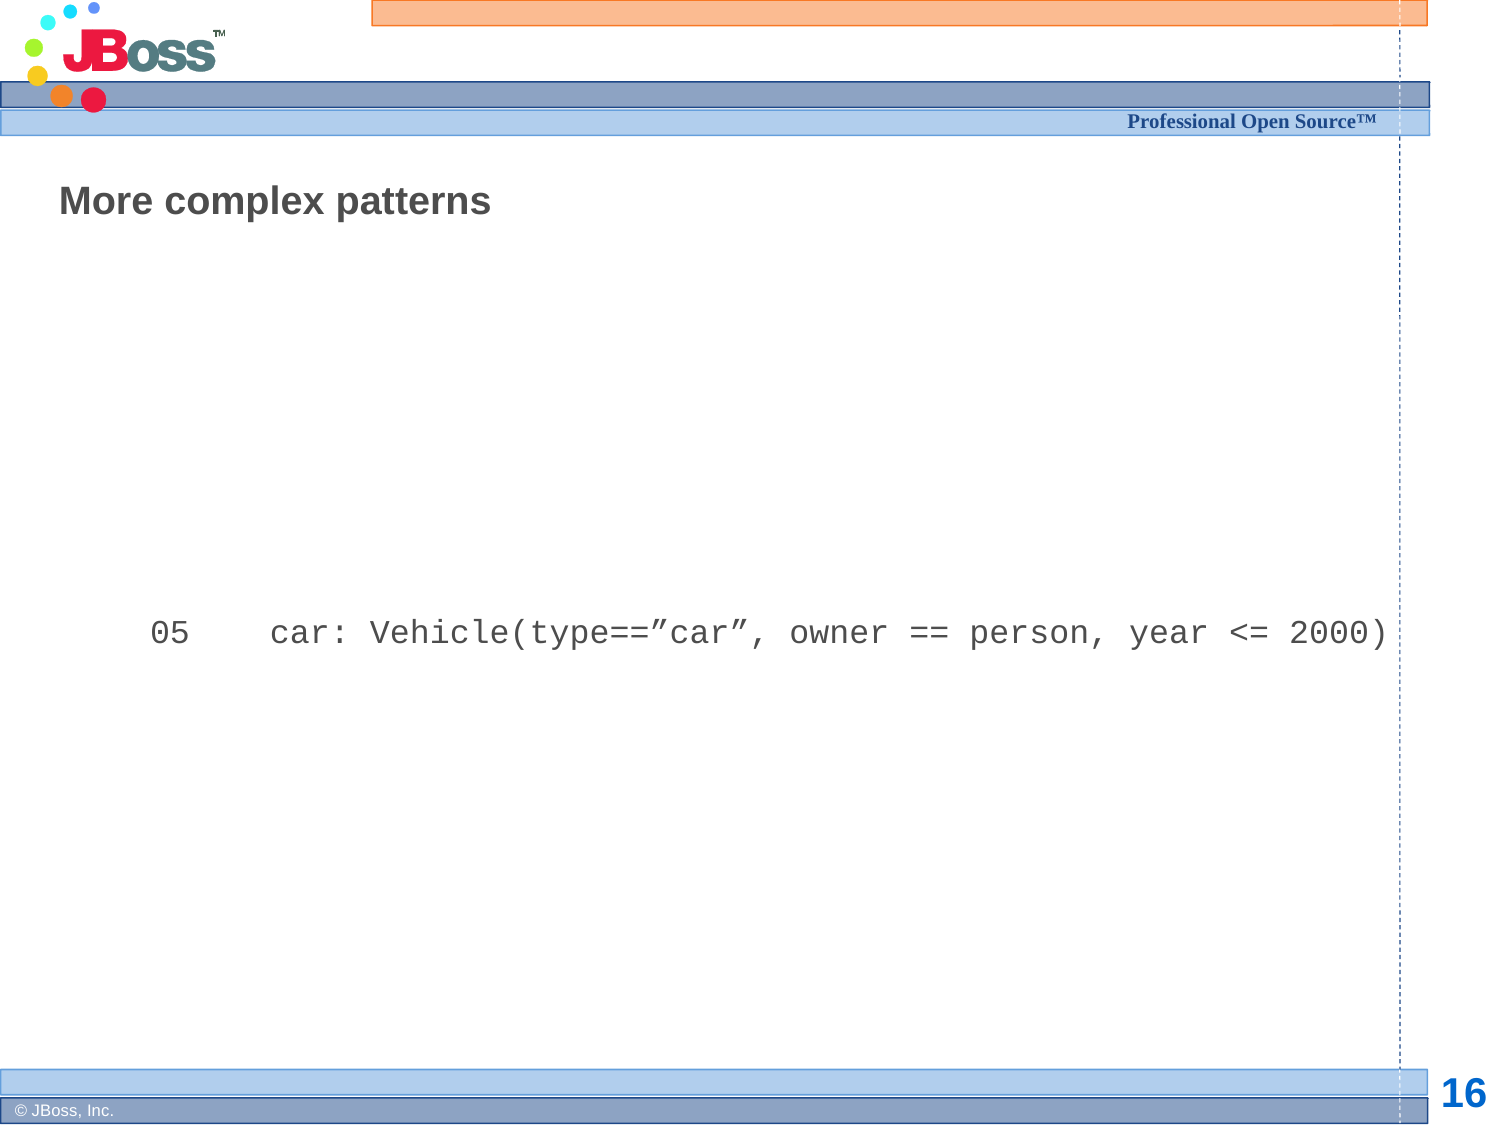

# More complex patterns
05 car: Vehicle(type==”car”, owner == person, year <= 2000)